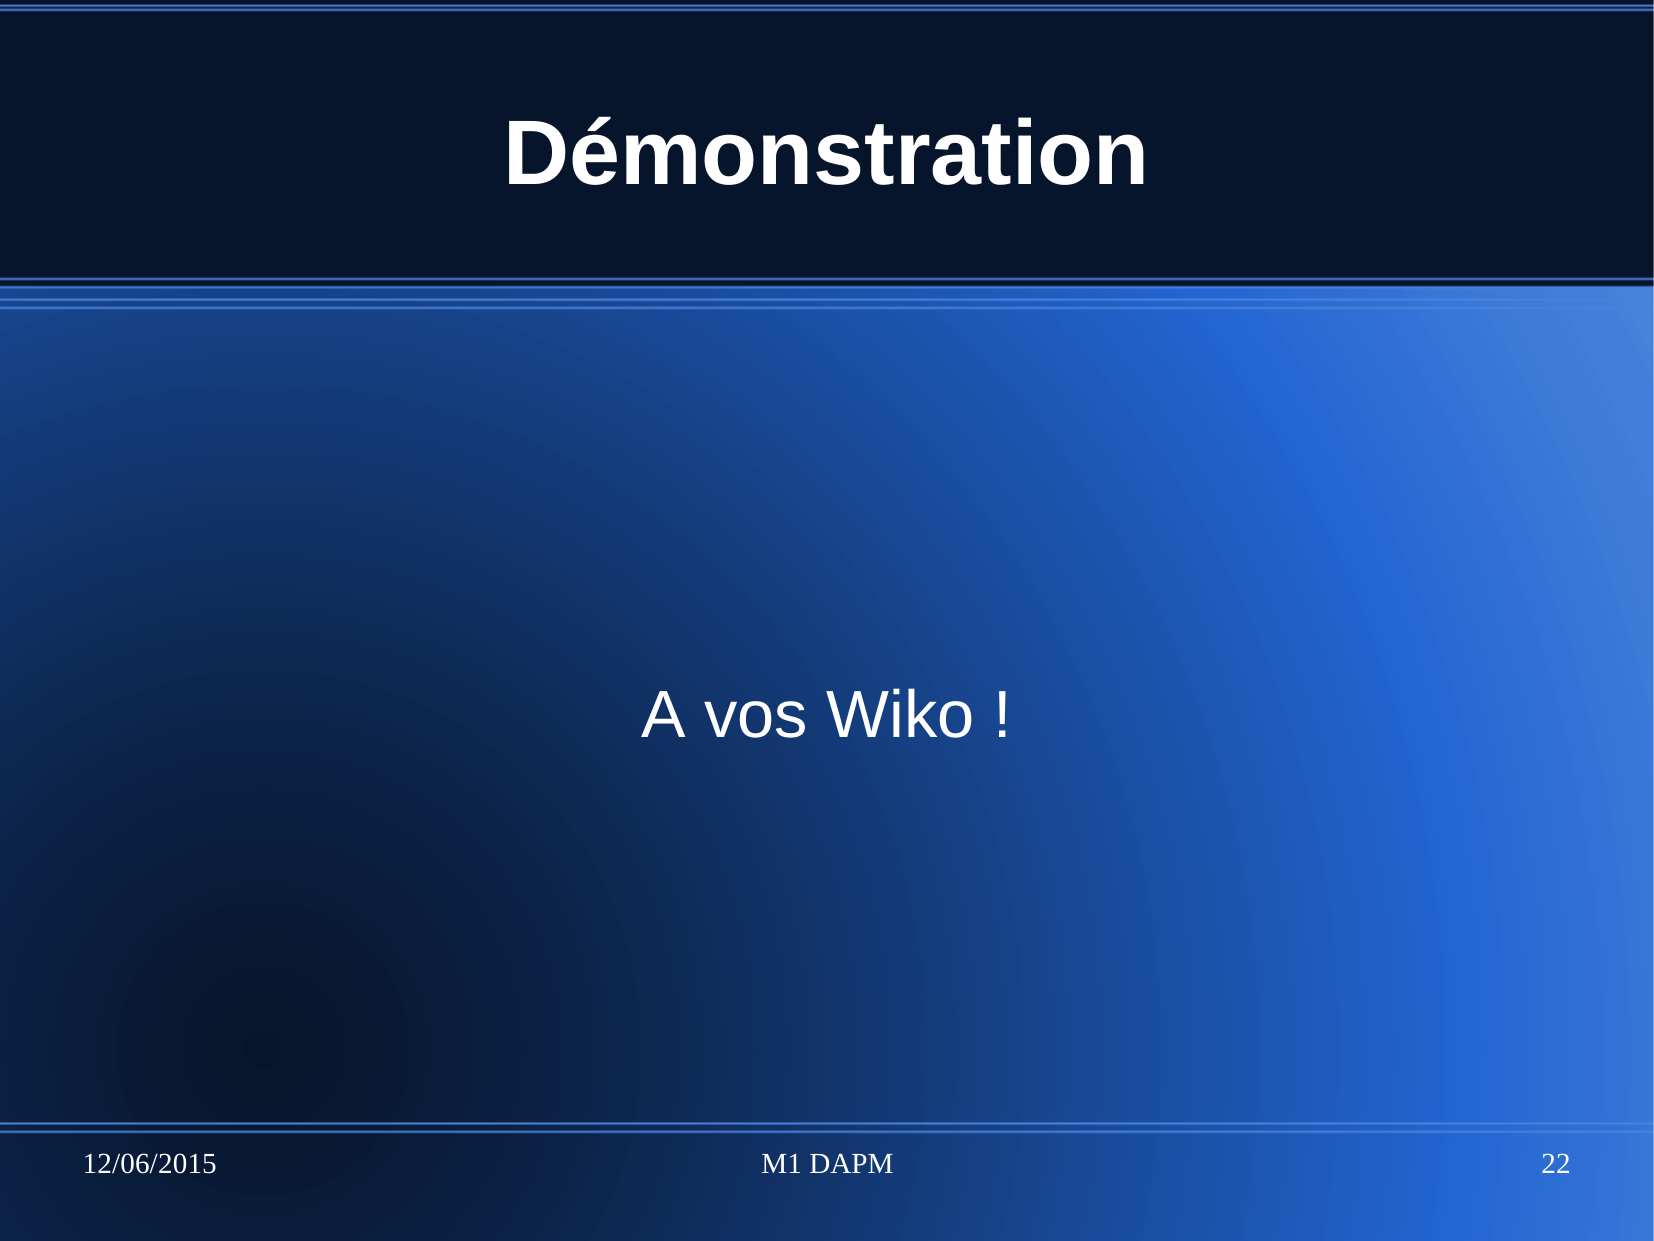

# Démonstration
A vos Wiko !
12/06/2015
M1 DAPM
22